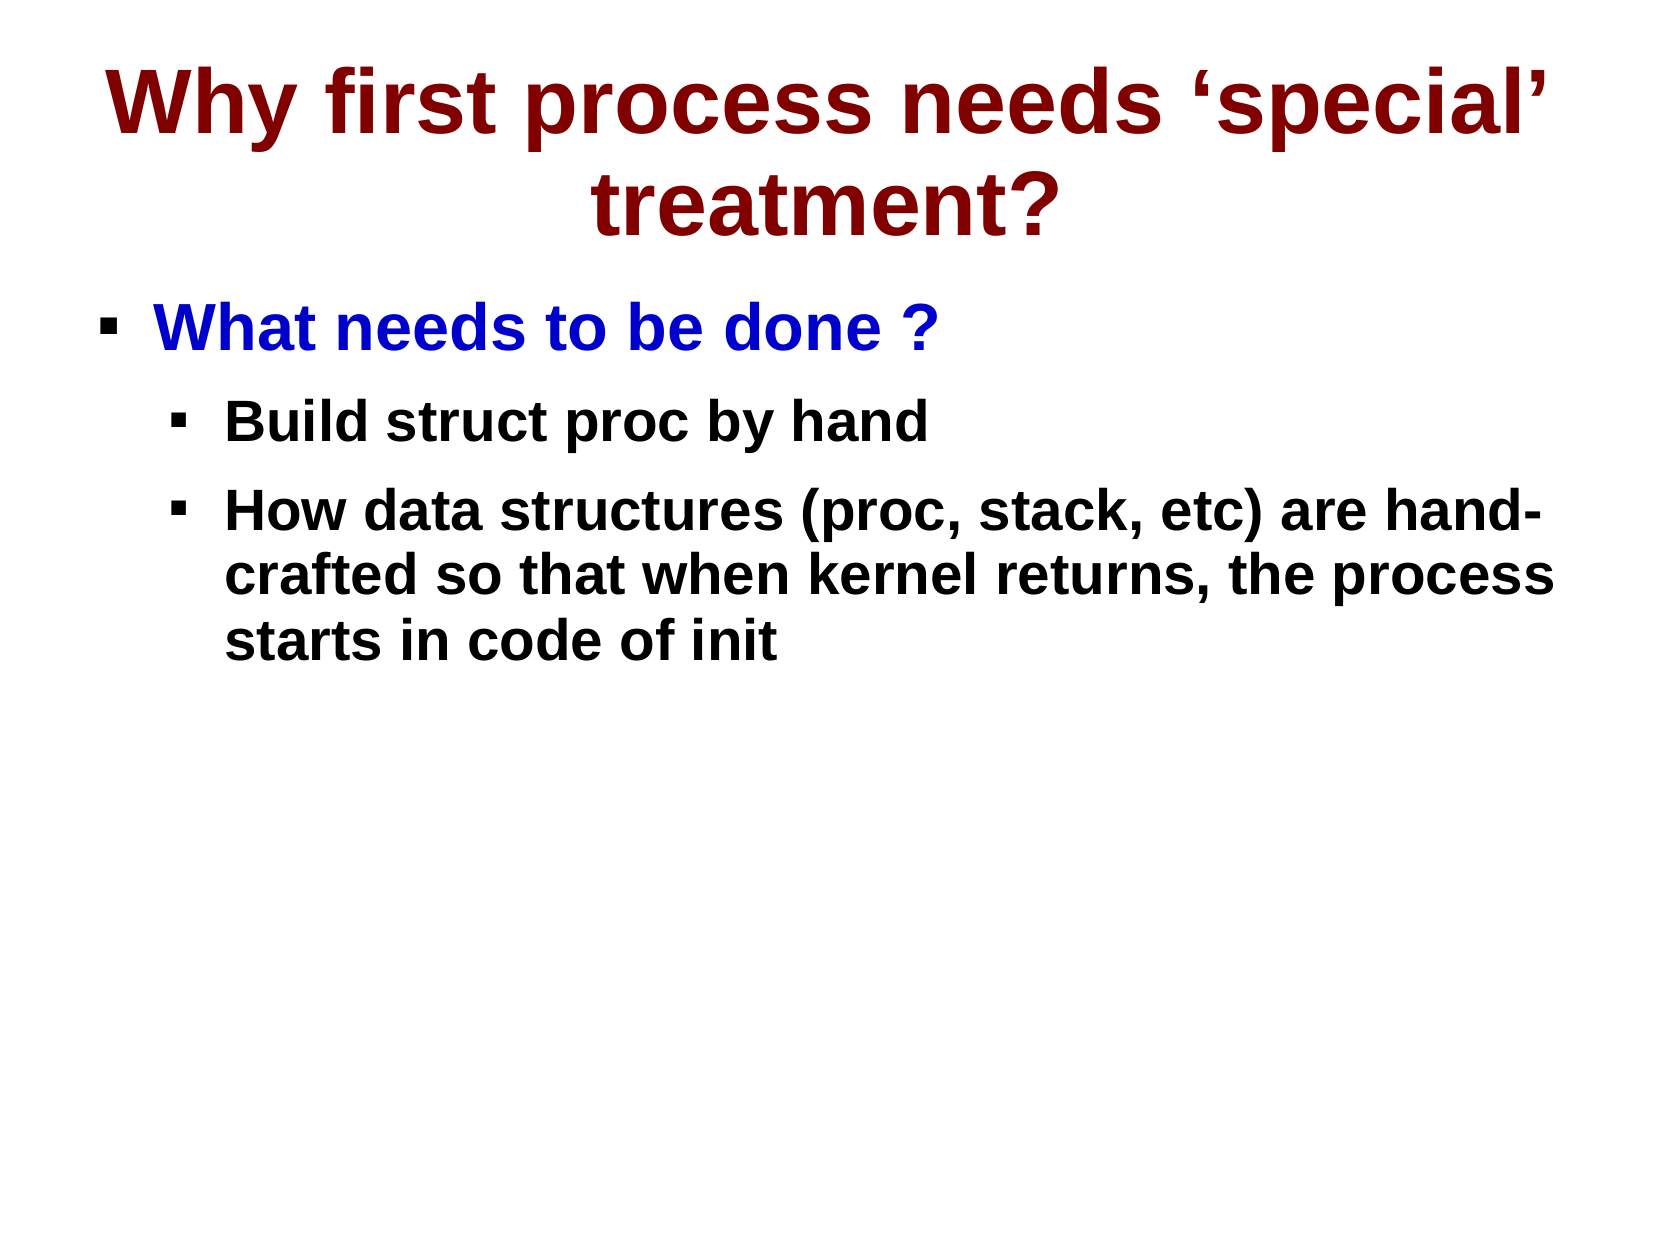

# Why first process needs ‘special’ treatment?
What needs to be done ?
Build struct proc by hand
How data structures (proc, stack, etc) are hand-crafted so that when kernel returns, the process starts in code of init